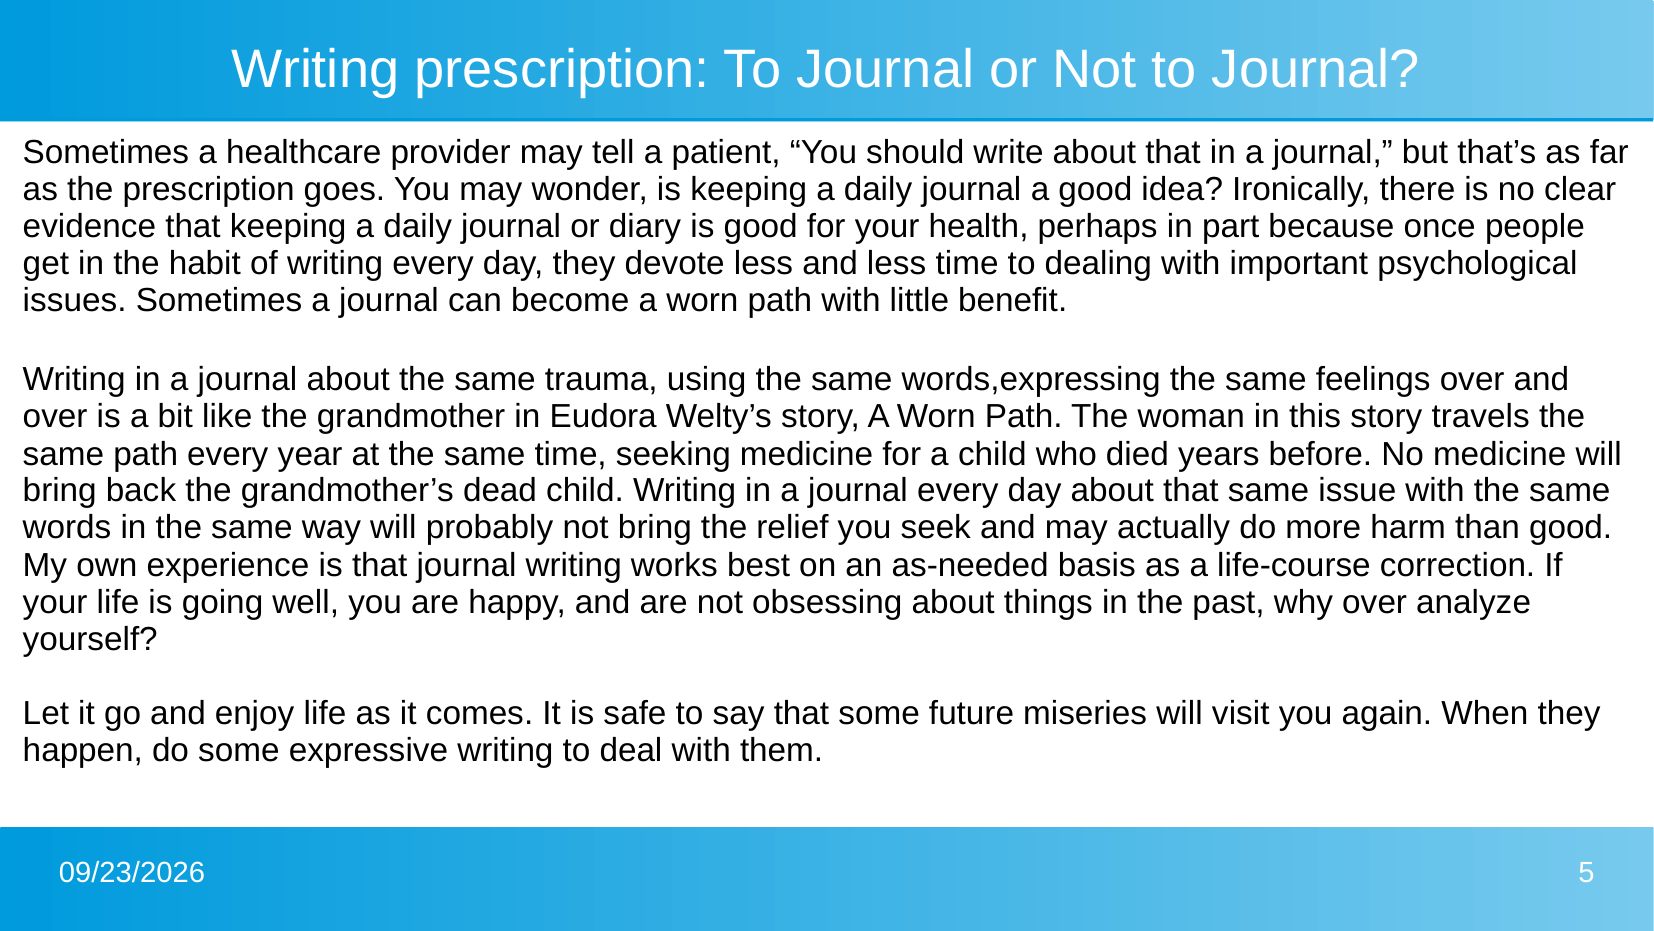

# Writing prescription: To Journal or Not to Journal?
Sometimes a healthcare provider may tell a patient, “You should write about that in a journal,” but that’s as far as the prescription goes. You may wonder, is keeping a daily journal a good idea? Ironically, there is no clear evidence that keeping a daily journal or diary is good for your health, perhaps in part because once people get in the habit of writing every day, they devote less and less time to dealing with important psychological issues. Sometimes a journal can become a worn path with little benefit.
Writing in a journal about the same trauma, using the same words,expressing the same feelings over and over is a bit like the grandmother in Eudora Welty’s story, A Worn Path. The woman in this story travels the same path every year at the same time, seeking medicine for a child who died years before. No medicine will bring back the grandmother’s dead child. Writing in a journal every day about that same issue with the same words in the same way will probably not bring the relief you seek and may actually do more harm than good.
My own experience is that journal writing works best on an as-needed basis as a life-course correction. If your life is going well, you are happy, and are not obsessing about things in the past, why over analyze yourself?
Let it go and enjoy life as it comes. It is safe to say that some future miseries will visit you again. When they happen, do some expressive writing to deal with them.
5